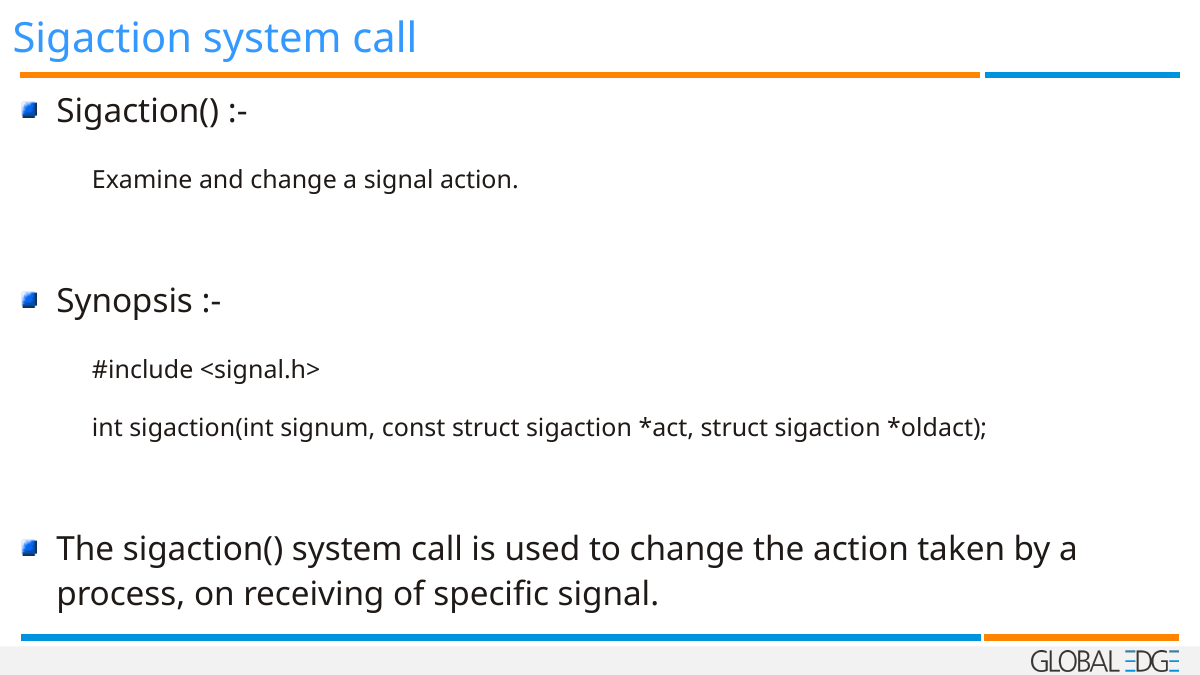

# Sigaction system call
Sigaction() :-
Examine and change a signal action.
Synopsis :-
#include <signal.h>
int sigaction(int signum, const struct sigaction *act, struct sigaction *oldact);
The sigaction() system call is used to change the action taken by a process, on receiving of specific signal.